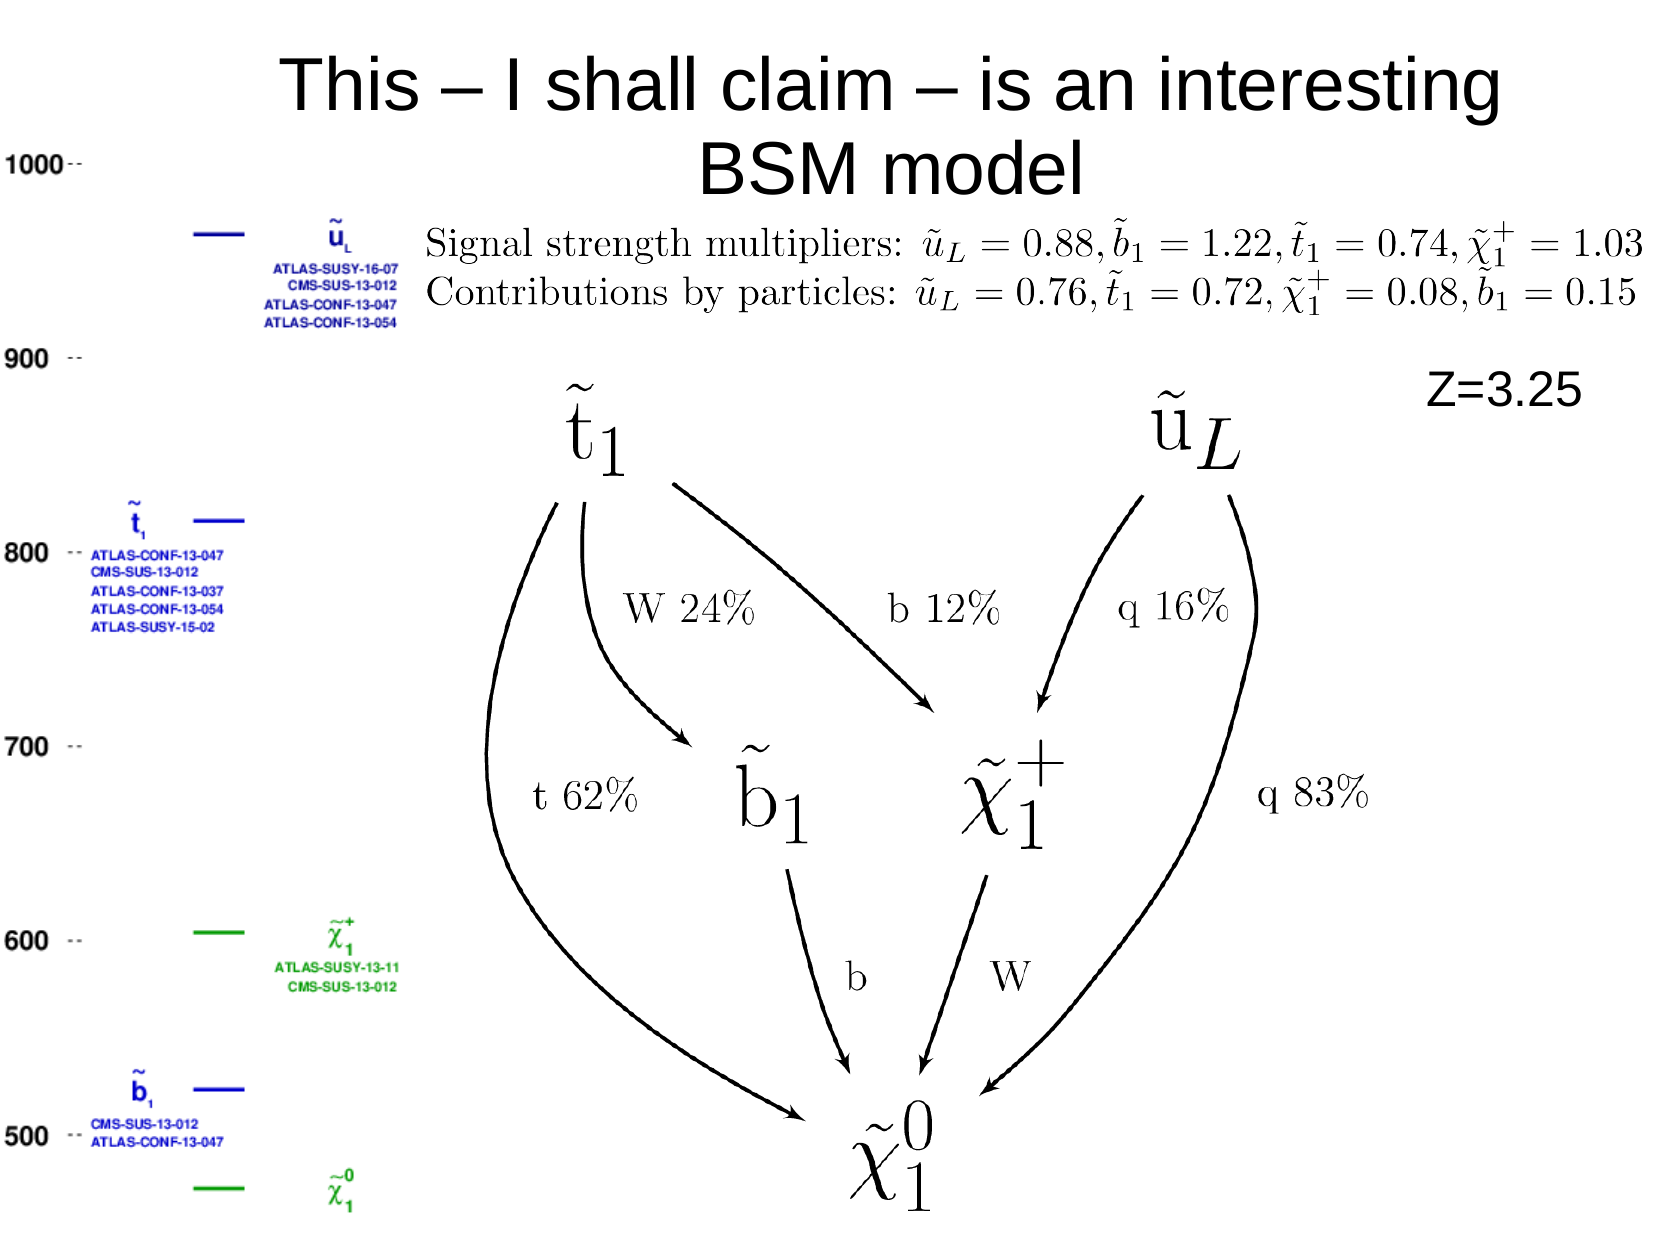

This – I shall claim – is an interesting BSM model
Z=3.25